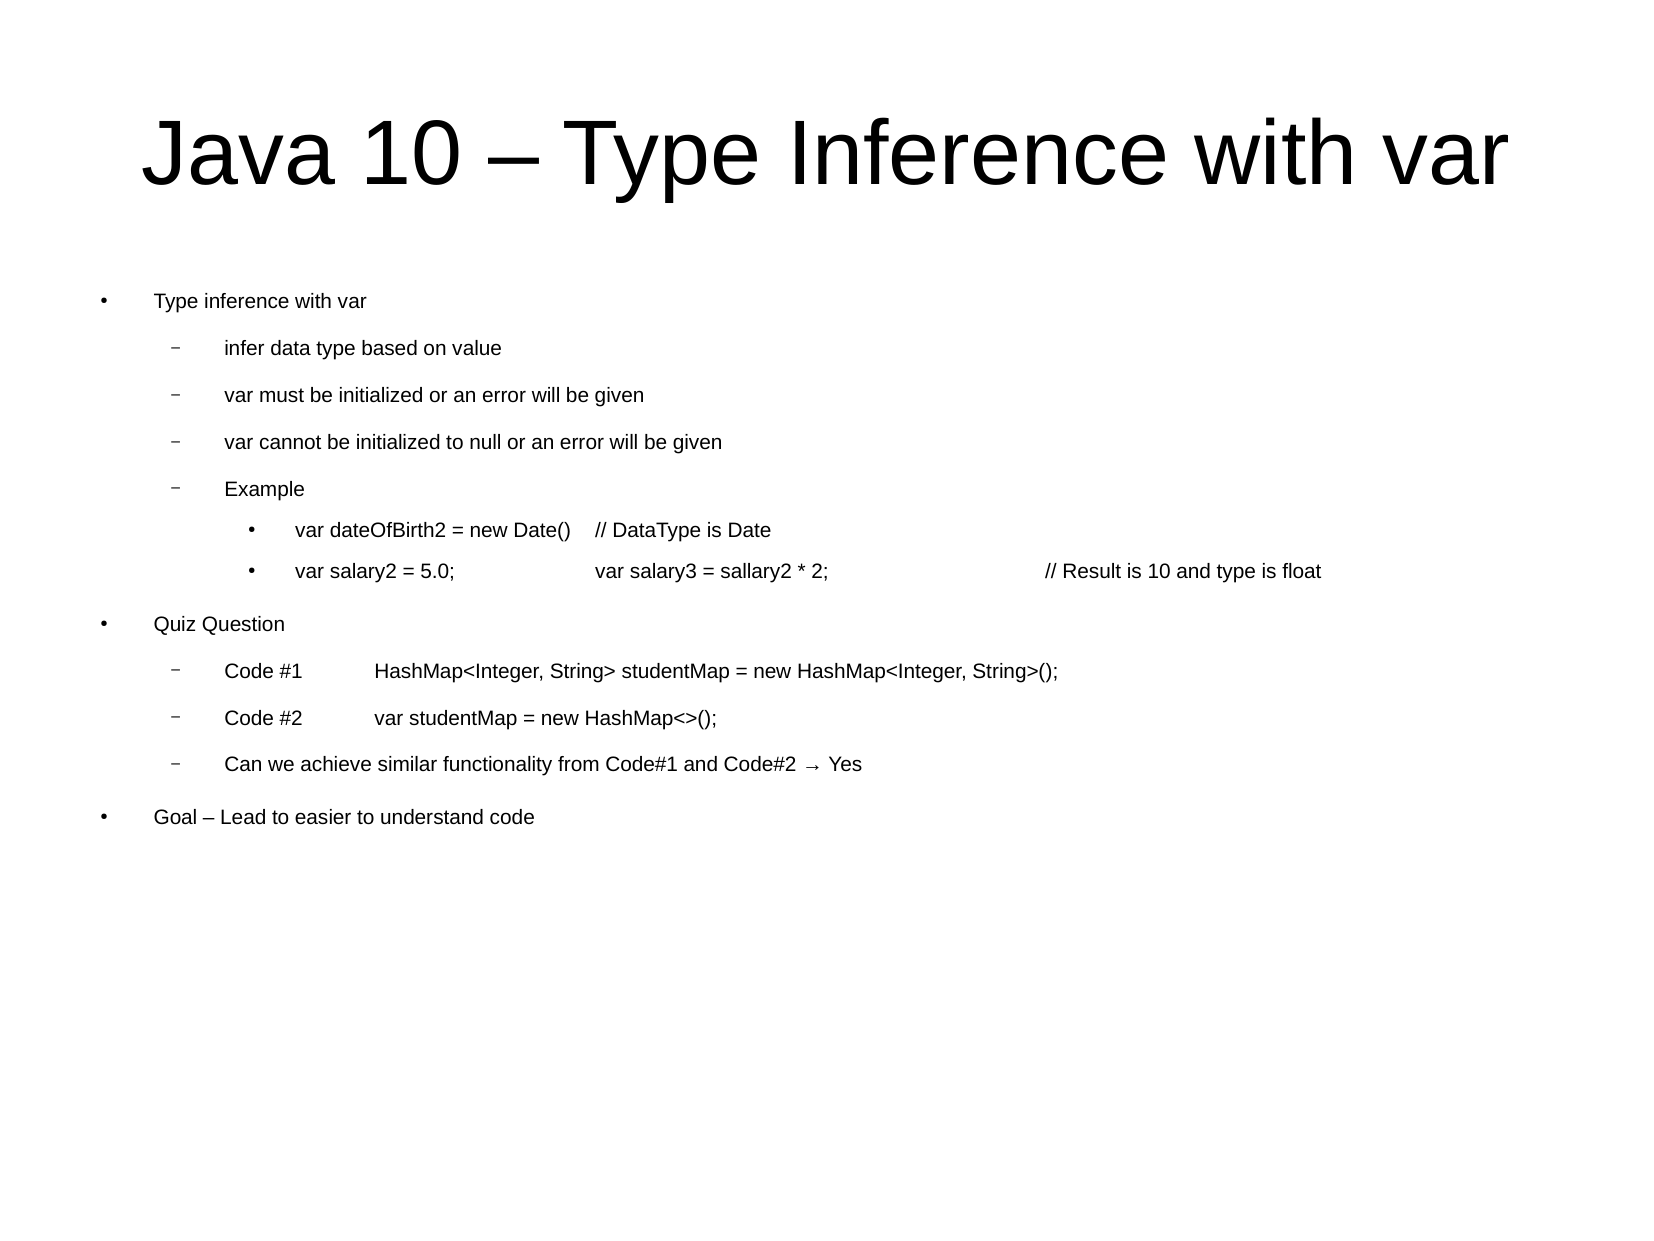

# Java 10 – Type Inference with var
Type inference with var
infer data type based on value
var must be initialized or an error will be given
var cannot be initialized to null or an error will be given
Example
var dateOfBirth2 = new Date() 	// DataType is Date
var salary2 = 5.0;		var salary3 = sallary2 * 2;			// Result is 10 and type is float
Quiz Question
Code #1	HashMap<Integer, String> studentMap = new HashMap<Integer, String>();
Code #2	var studentMap = new HashMap<>();
Can we achieve similar functionality from Code#1 and Code#2 → Yes
Goal – Lead to easier to understand code